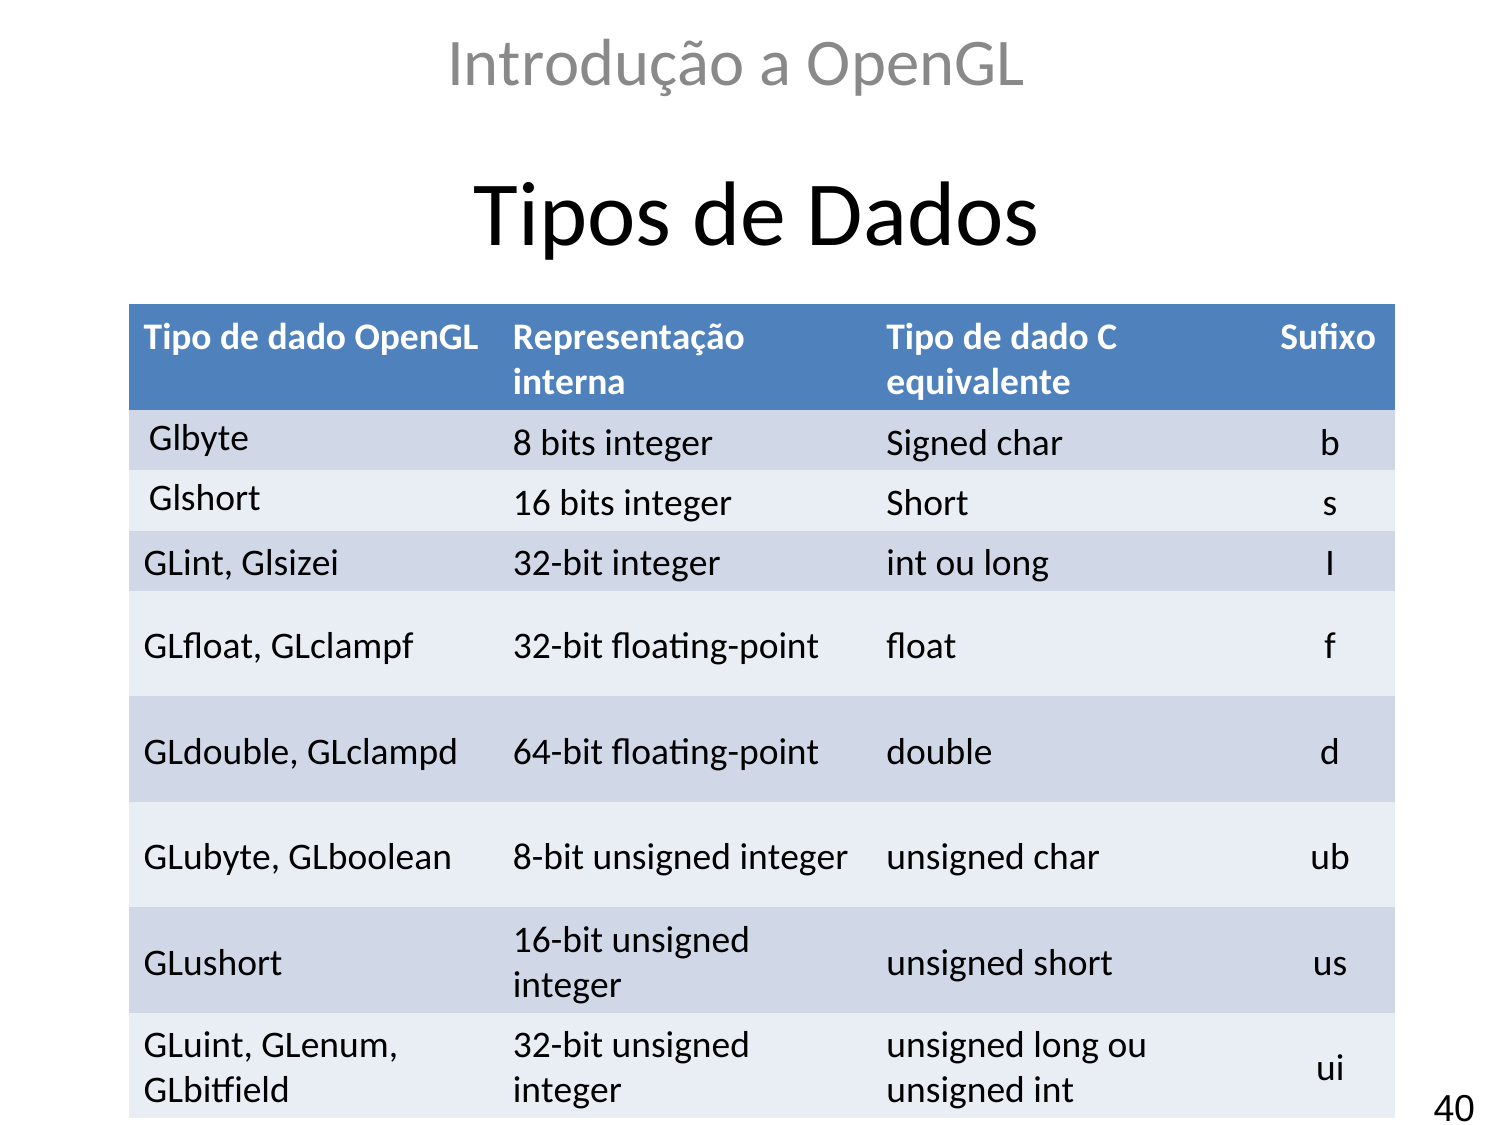

Introdução a OpenGL
# Tipos de Dados
| Tipo de dado OpenGL | Representação interna | Tipo de dado C equivalente | Sufixo |
| --- | --- | --- | --- |
| Glbyte | 8 bits integer | Signed char | b |
| Glshort | 16 bits integer | Short | s |
| GLint, Glsizei | 32-bit integer | int ou long | I |
| GLfloat, GLclampf | 32-bit floating-point | float | f |
| GLdouble, GLclampd | 64-bit floating-point | double | d |
| GLubyte, GLboolean | 8-bit unsigned integer | unsigned char | ub |
| GLushort | 16-bit unsigned integer | unsigned short | us |
| GLuint, GLenum, GLbitfield | 32-bit unsigned integer | unsigned long ou unsigned int | ui |
40